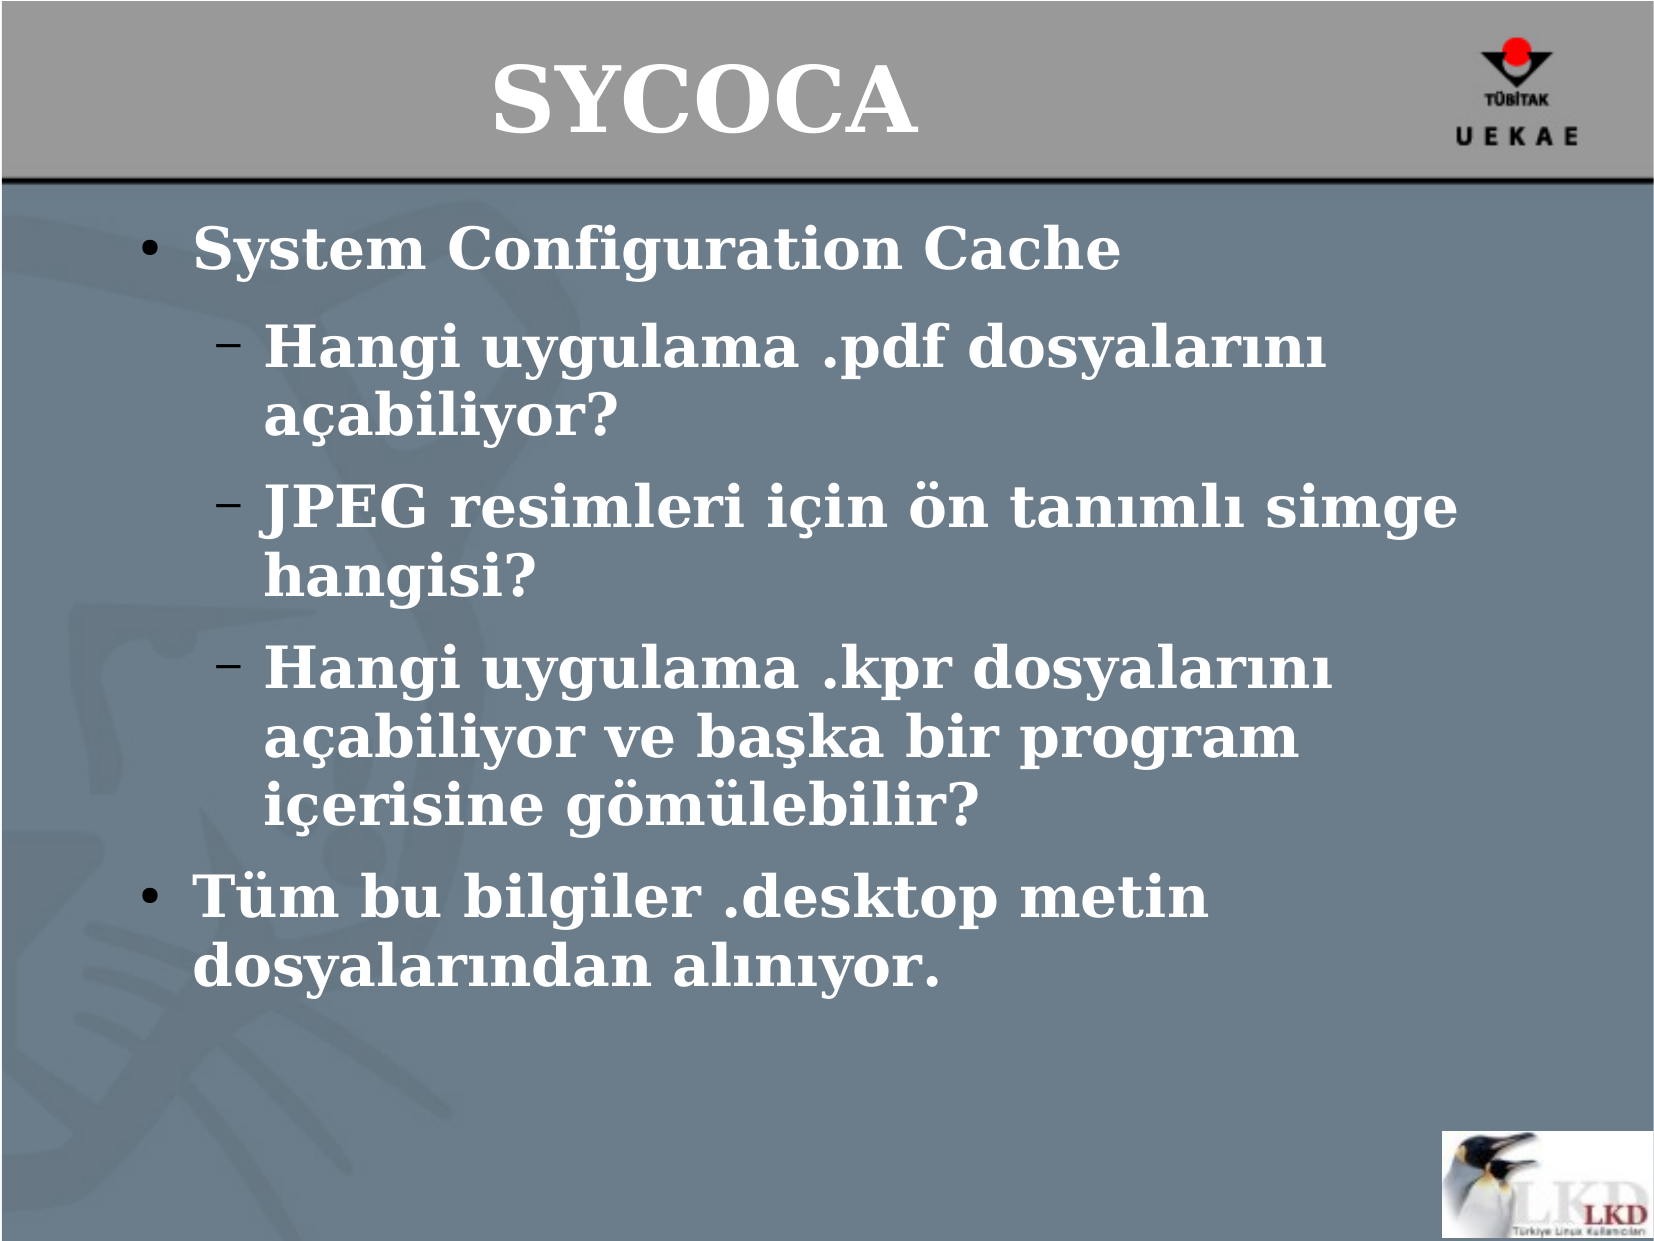

# SYCOCA
System Configuration Cache
Hangi uygulama .pdf dosyalarını açabiliyor?
JPEG resimleri için ön tanımlı simge hangisi?
Hangi uygulama .kpr dosyalarını açabiliyor ve başka bir program içerisine gömülebilir?
Tüm bu bilgiler .desktop metin dosyalarından alınıyor.